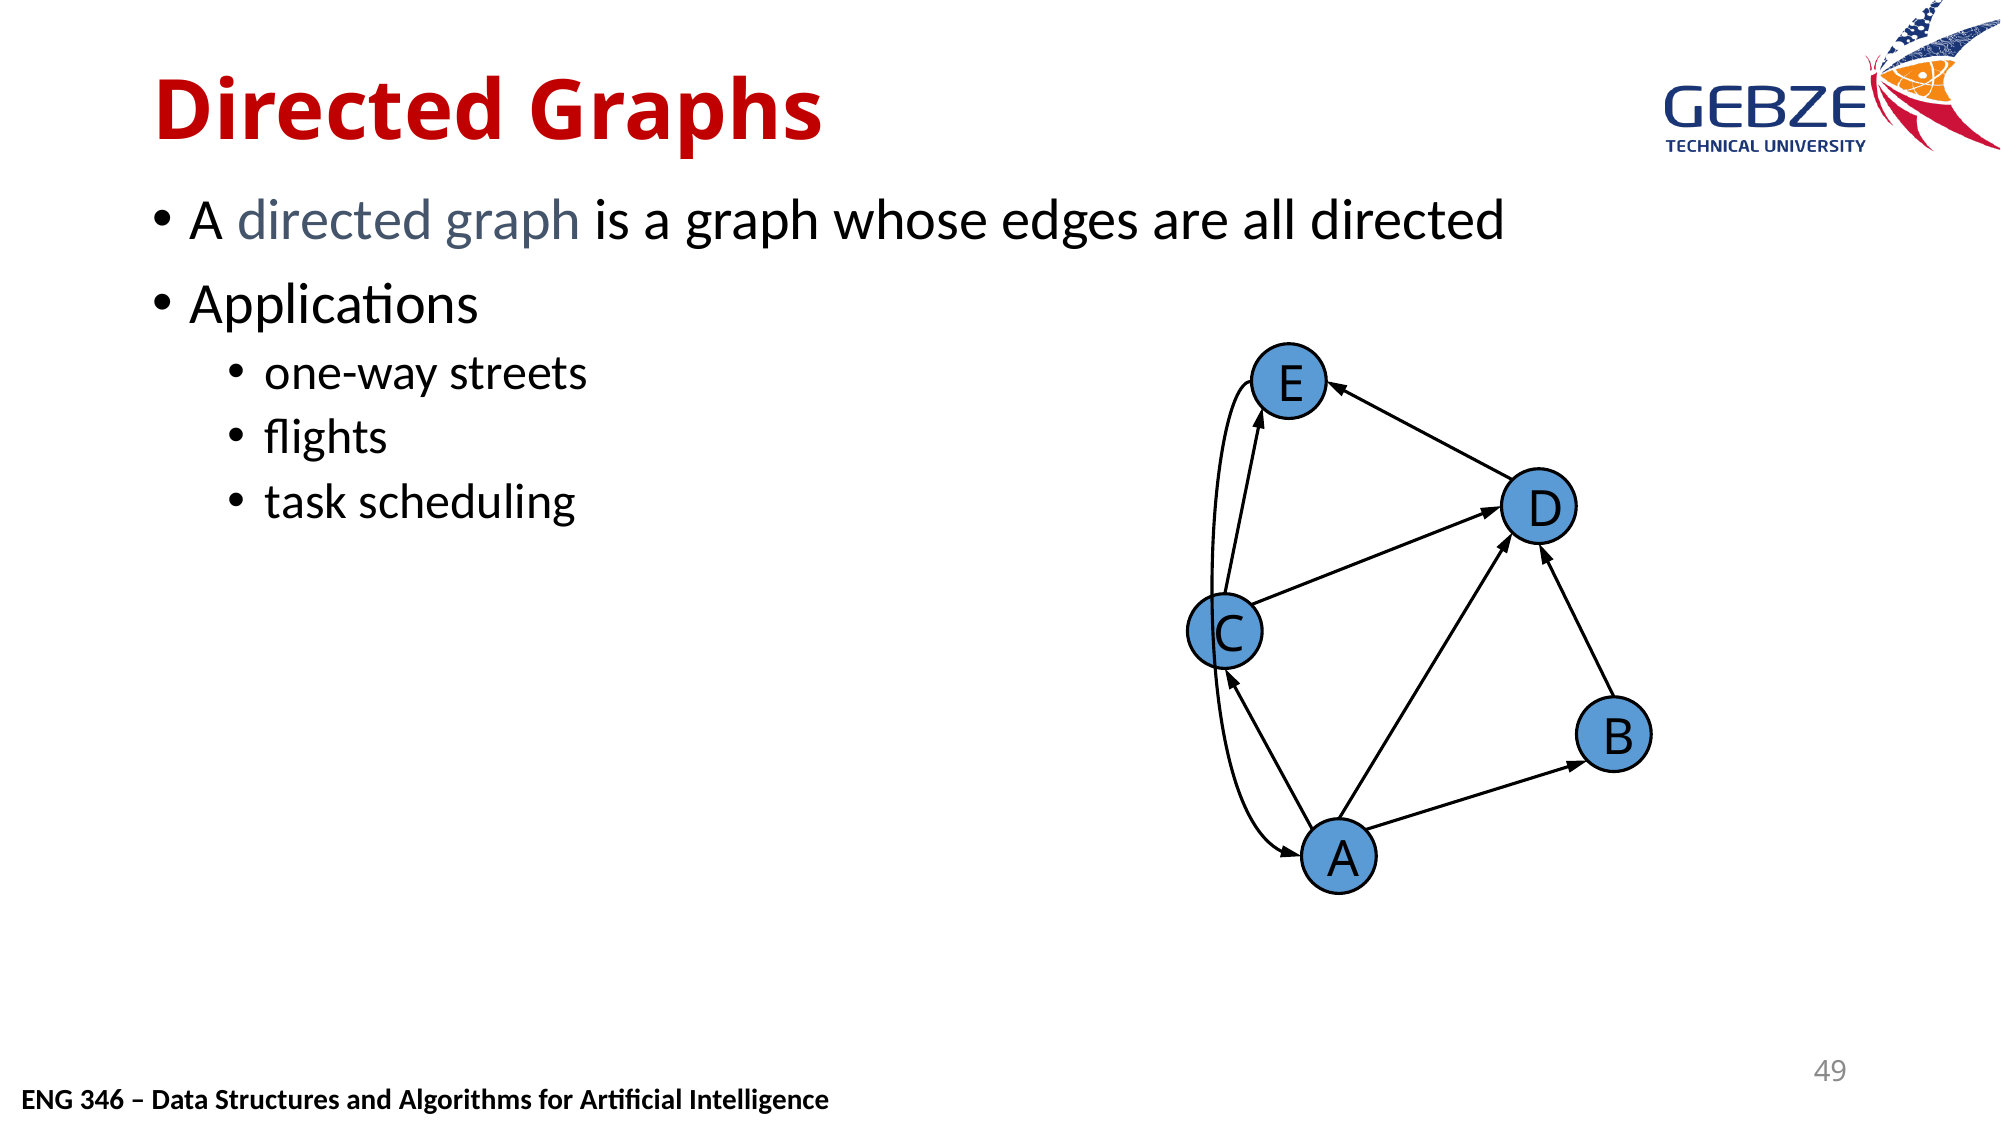

# Directed Graphs
A directed graph is a graph whose edges are all directed
Applications
one-way streets
flights
task scheduling
E
D
C
B
A